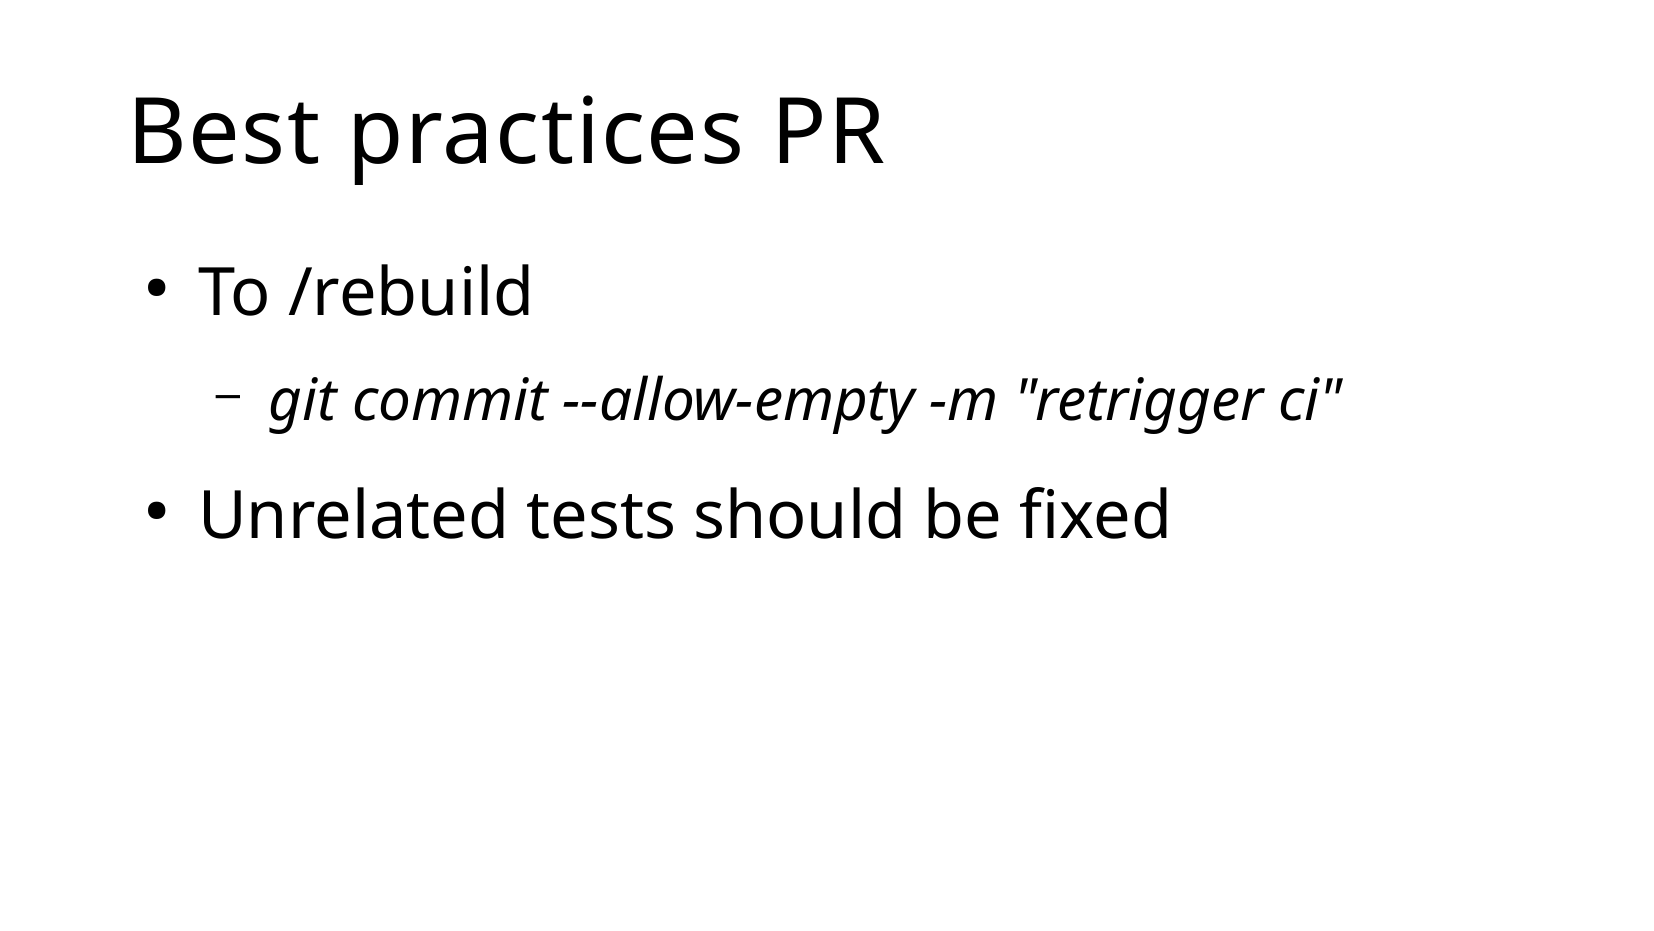

# Best practices PR
To /rebuild
git commit --allow-empty -m "retrigger ci"
Unrelated tests should be fixed